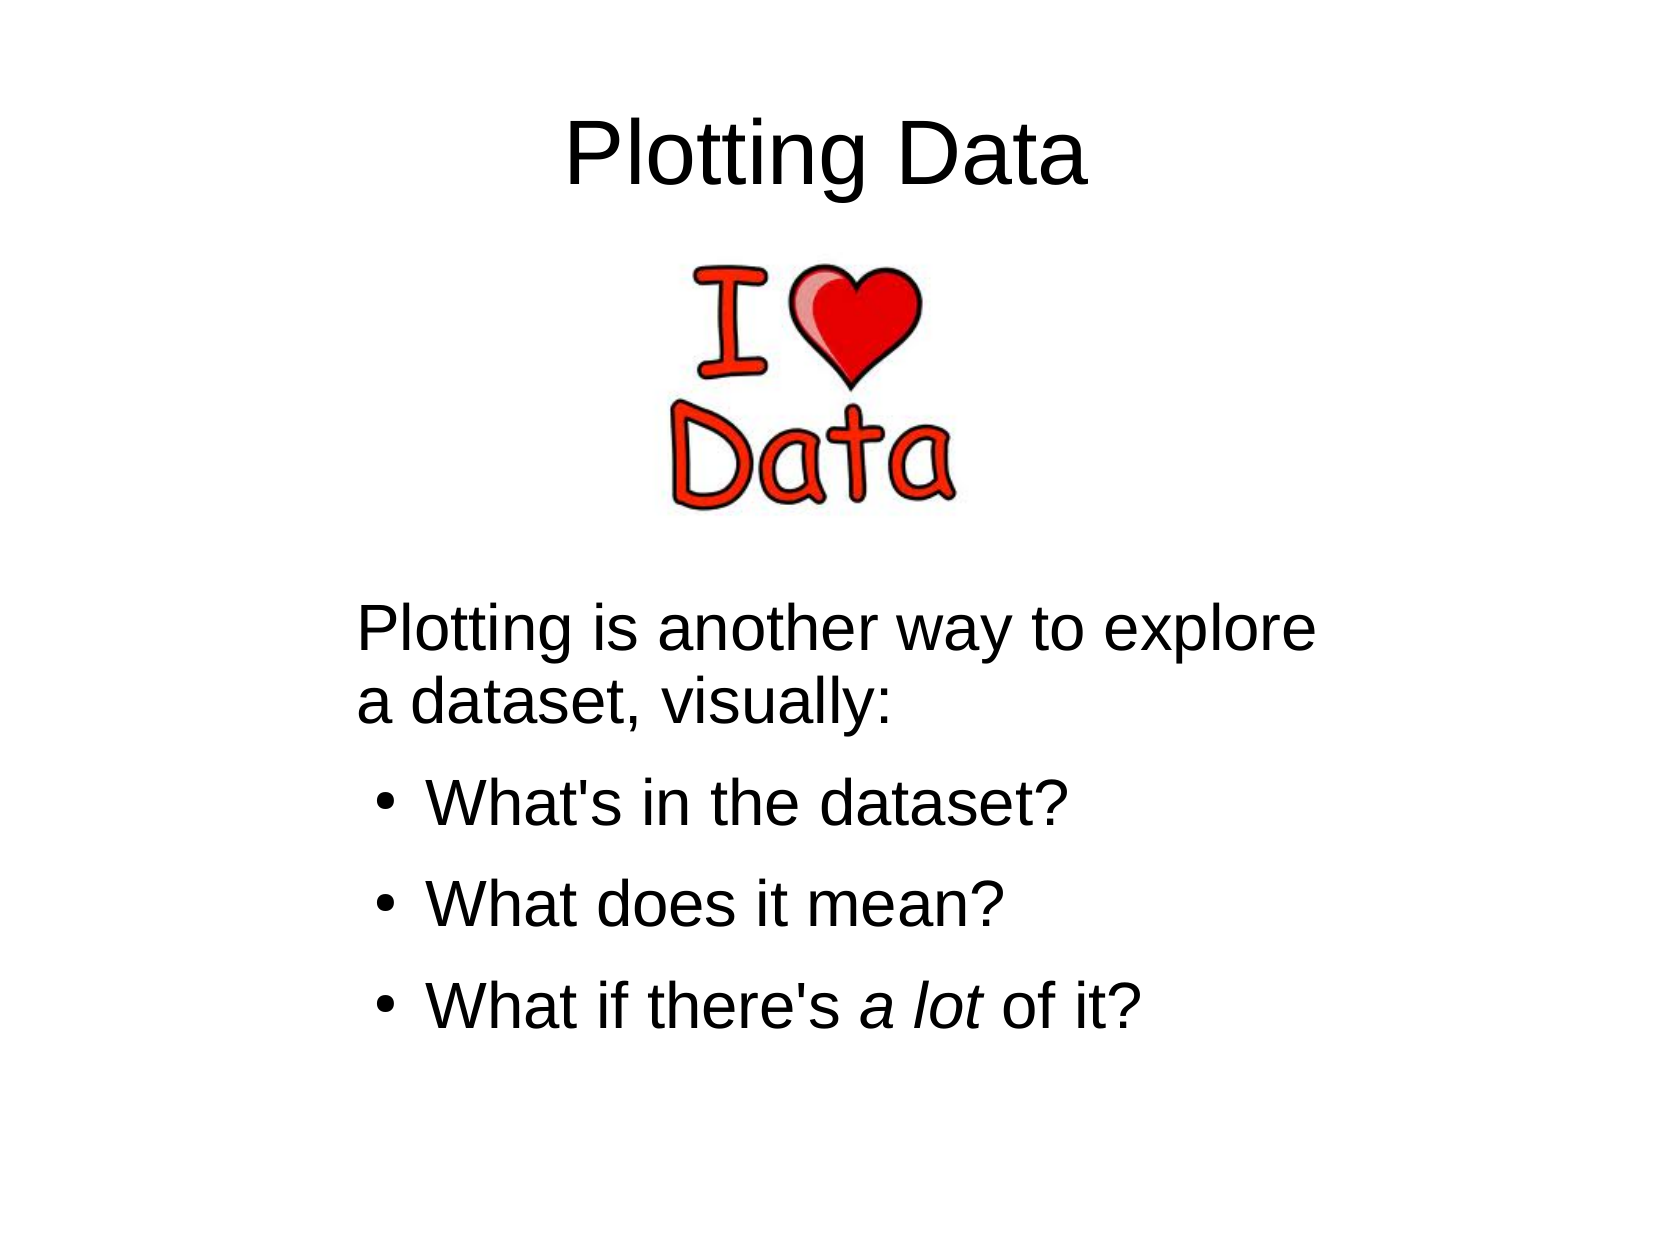

# Plotting Data
Plotting is another way to explore a dataset, visually:
What's in the dataset?
What does it mean?
What if there's a lot of it?